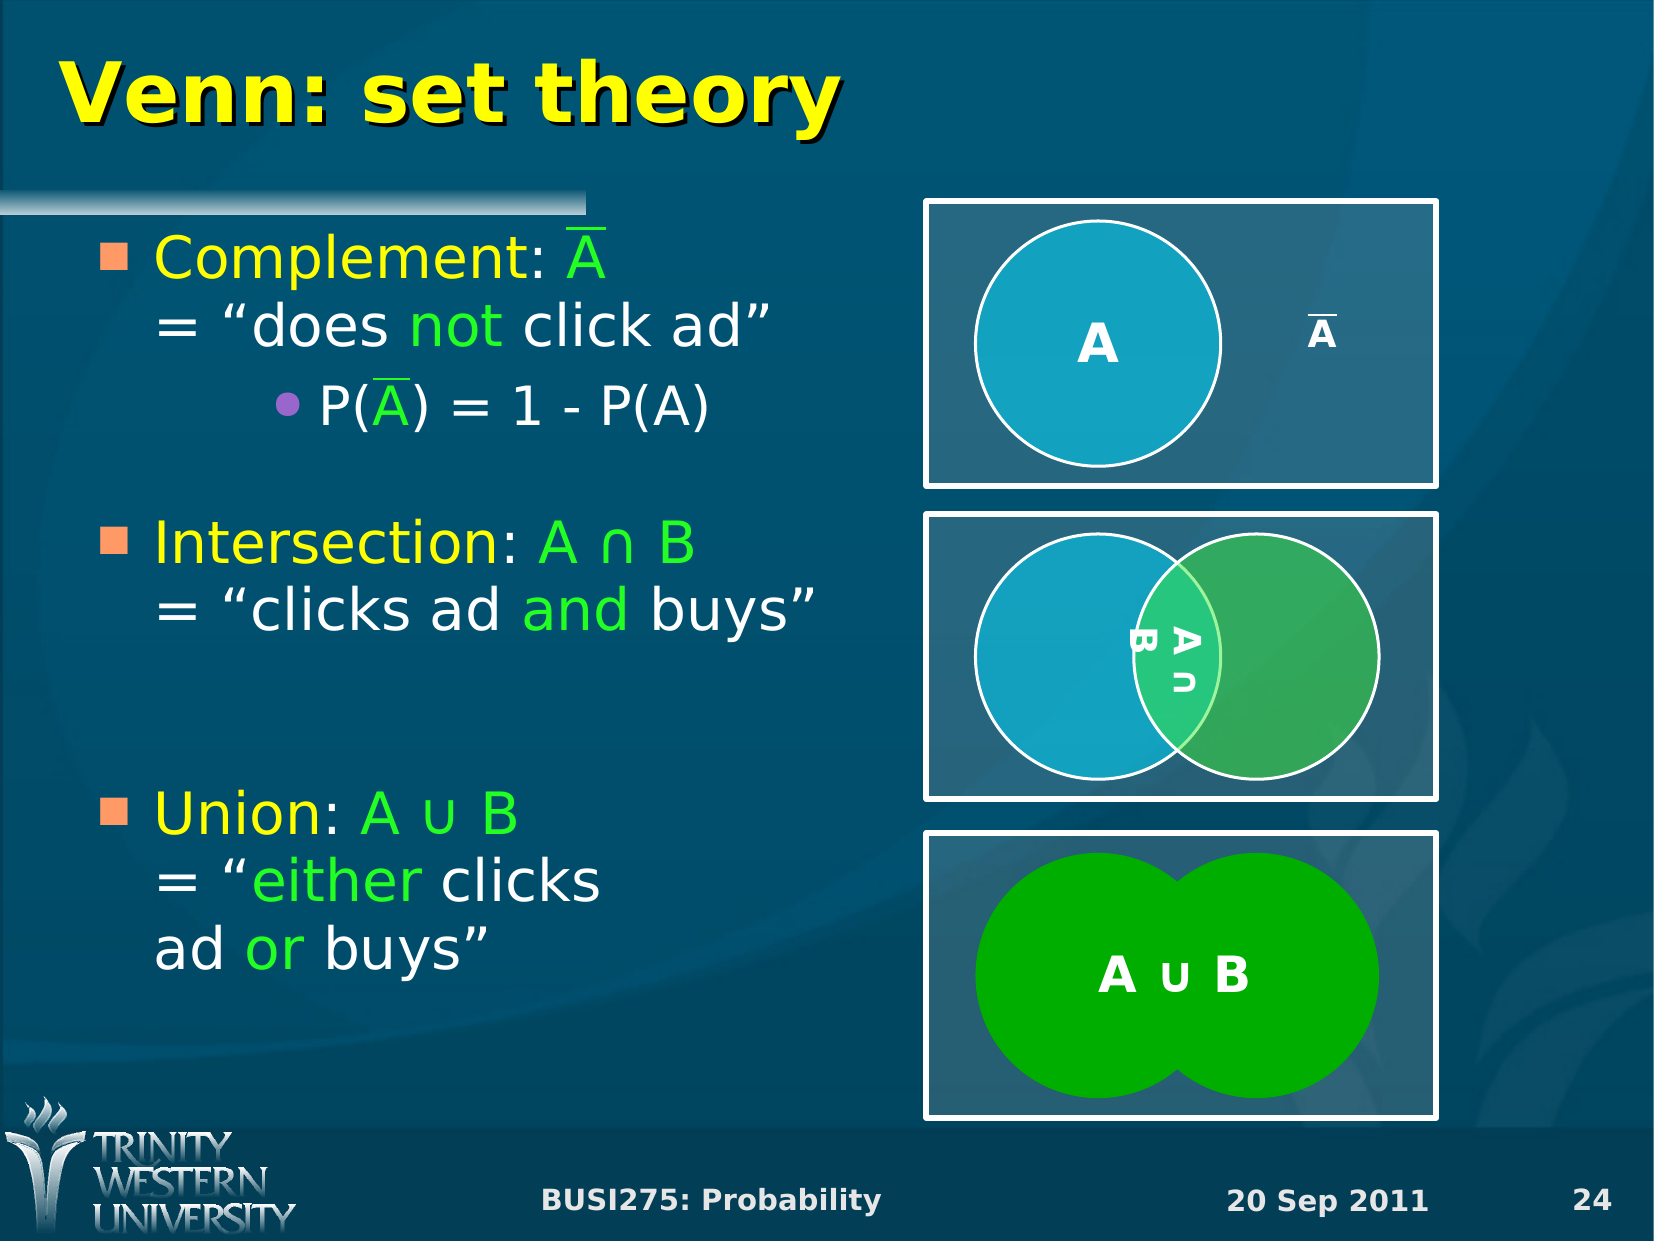

# Venn: set theory
A
Complement: A
= “does not click ad”
P(A) = 1 - P(A)
A
Intersection: A ∩ B
= “clicks ad and buys”
A ∩ B
Union: A ∪ B
= “either clicks ad or buys”
A ∪ B
BUSI275: Probability
20 Sep 2011
24